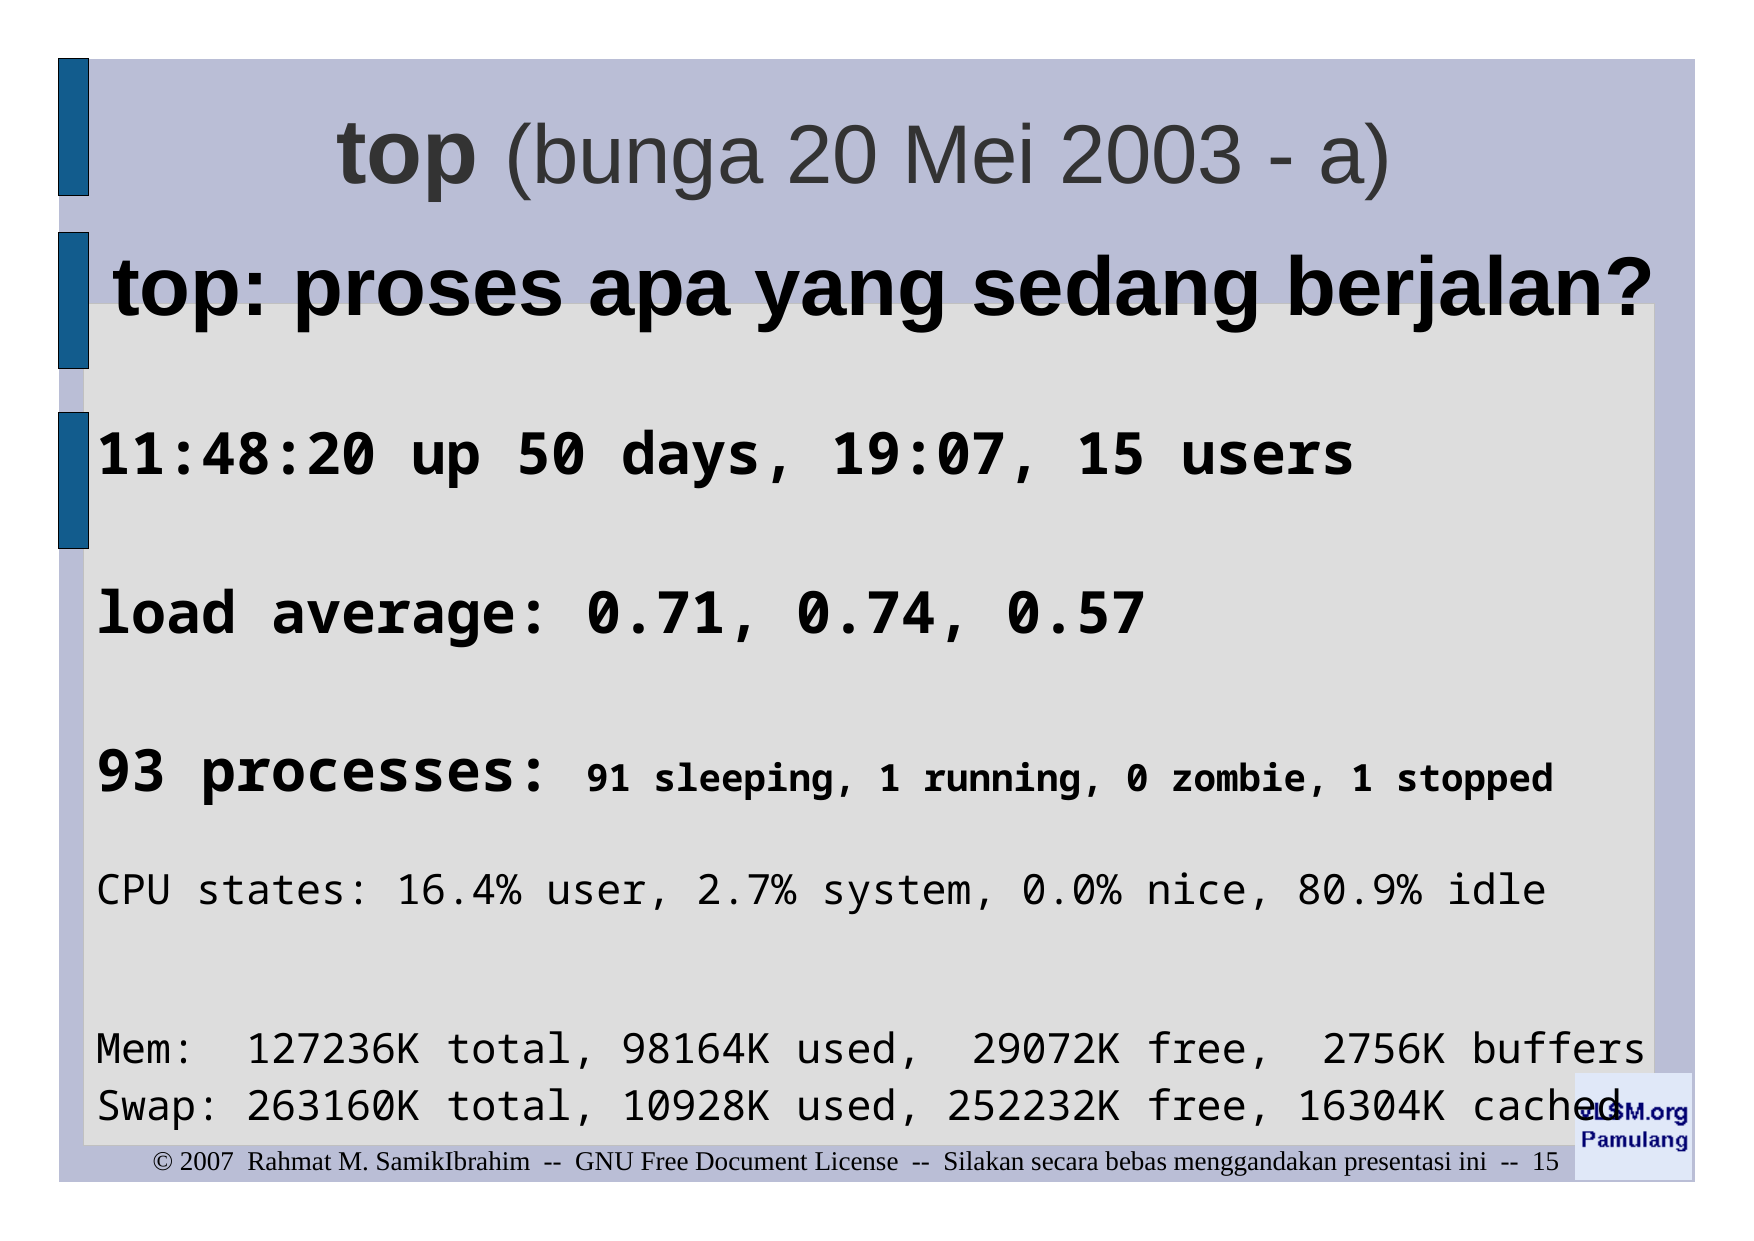

# top (bunga 20 Mei 2003 - a)
 top: proses apa yang sedang berjalan?
11:48:20 up 50 days, 19:07, 15 users
load average: 0.71, 0.74, 0.57
93 processes: 91 sleeping, 1 running, 0 zombie, 1 stopped
CPU states: 16.4% user, 2.7% system, 0.0% nice, 80.9% idle
Mem: 127236K total, 98164K used, 29072K free, 2756K buffers
Swap: 263160K total, 10928K used, 252232K free, 16304K cached